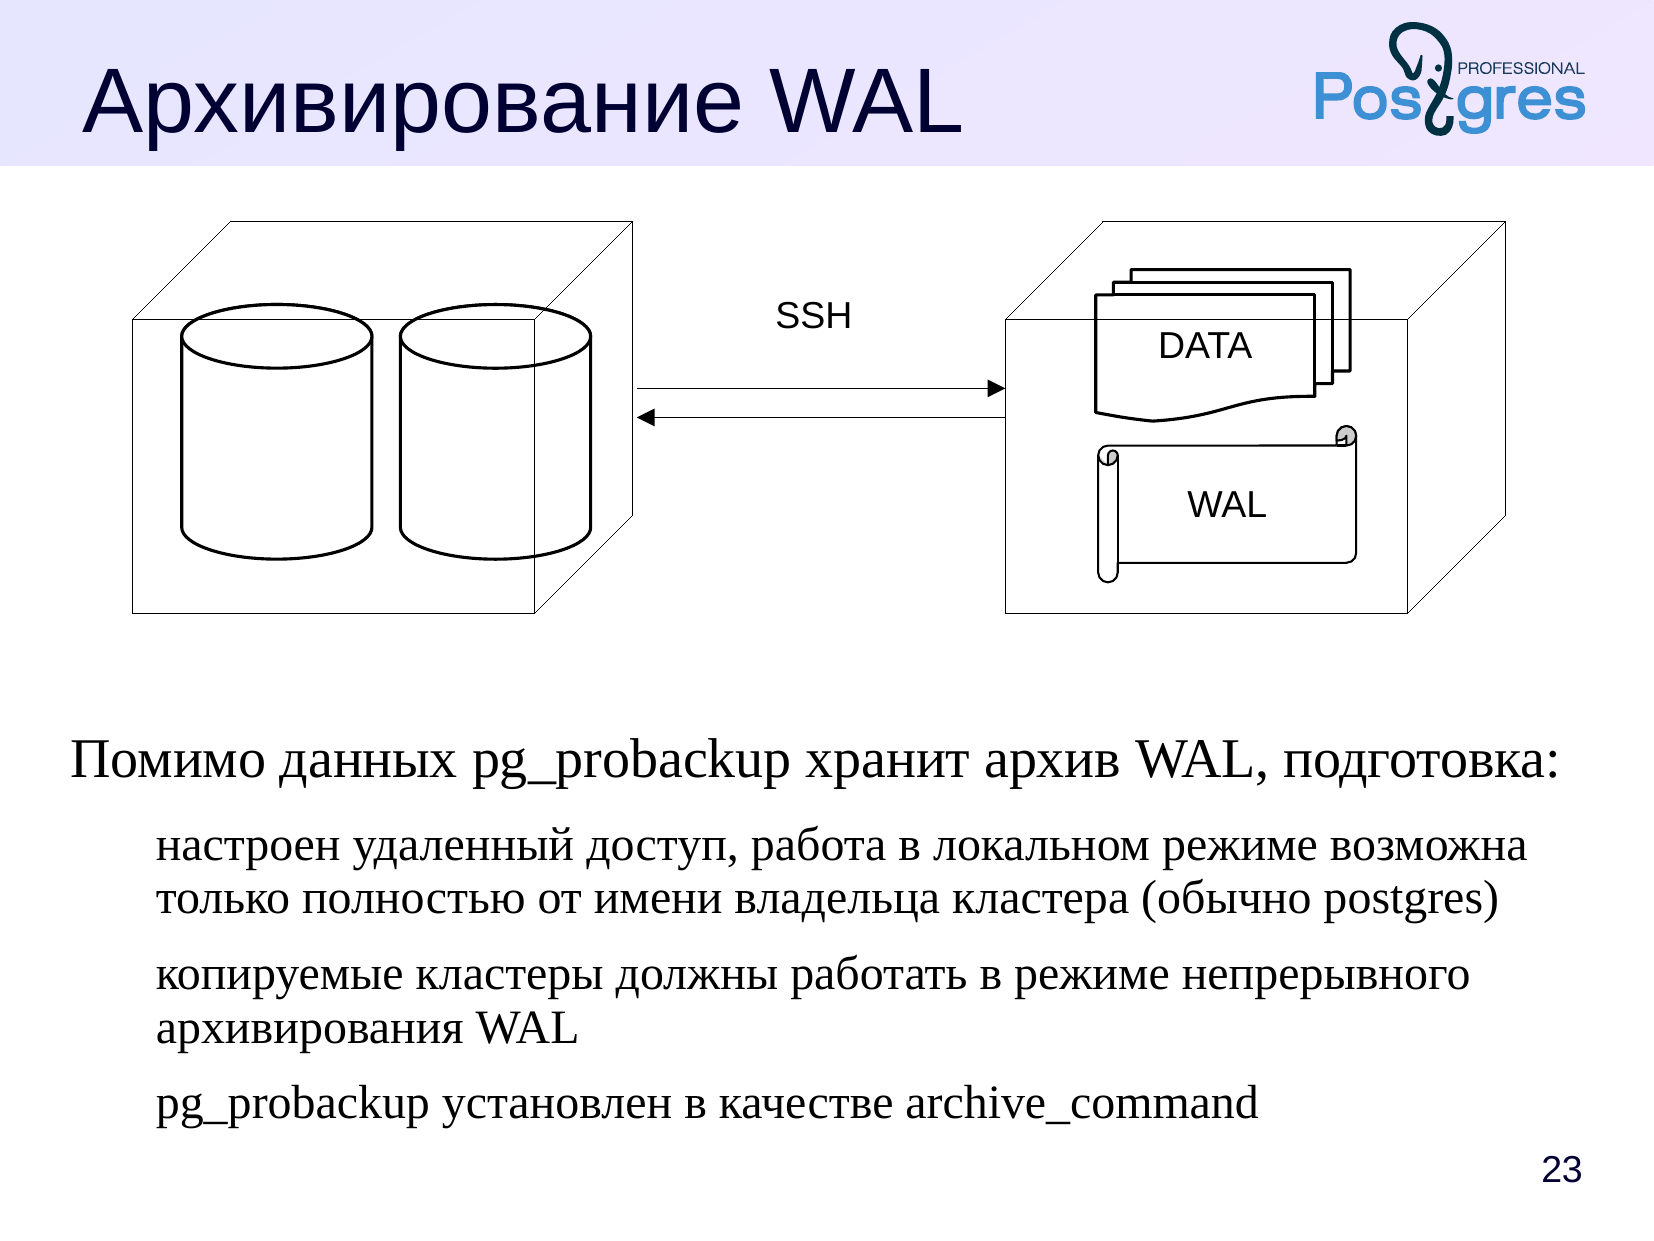

# Архивирование WAL
DATA
SSH
WAL
Помимо данных pg_probackup хранит архив WAL, подготовка:
настроен удаленный доступ, работа в локальном режиме возможна только полностью от имени владельца кластера (обычно postgres)
копируемые кластеры должны работать в режиме непрерывного архивирования WAL
pg_probackup установлен в качестве archive_command